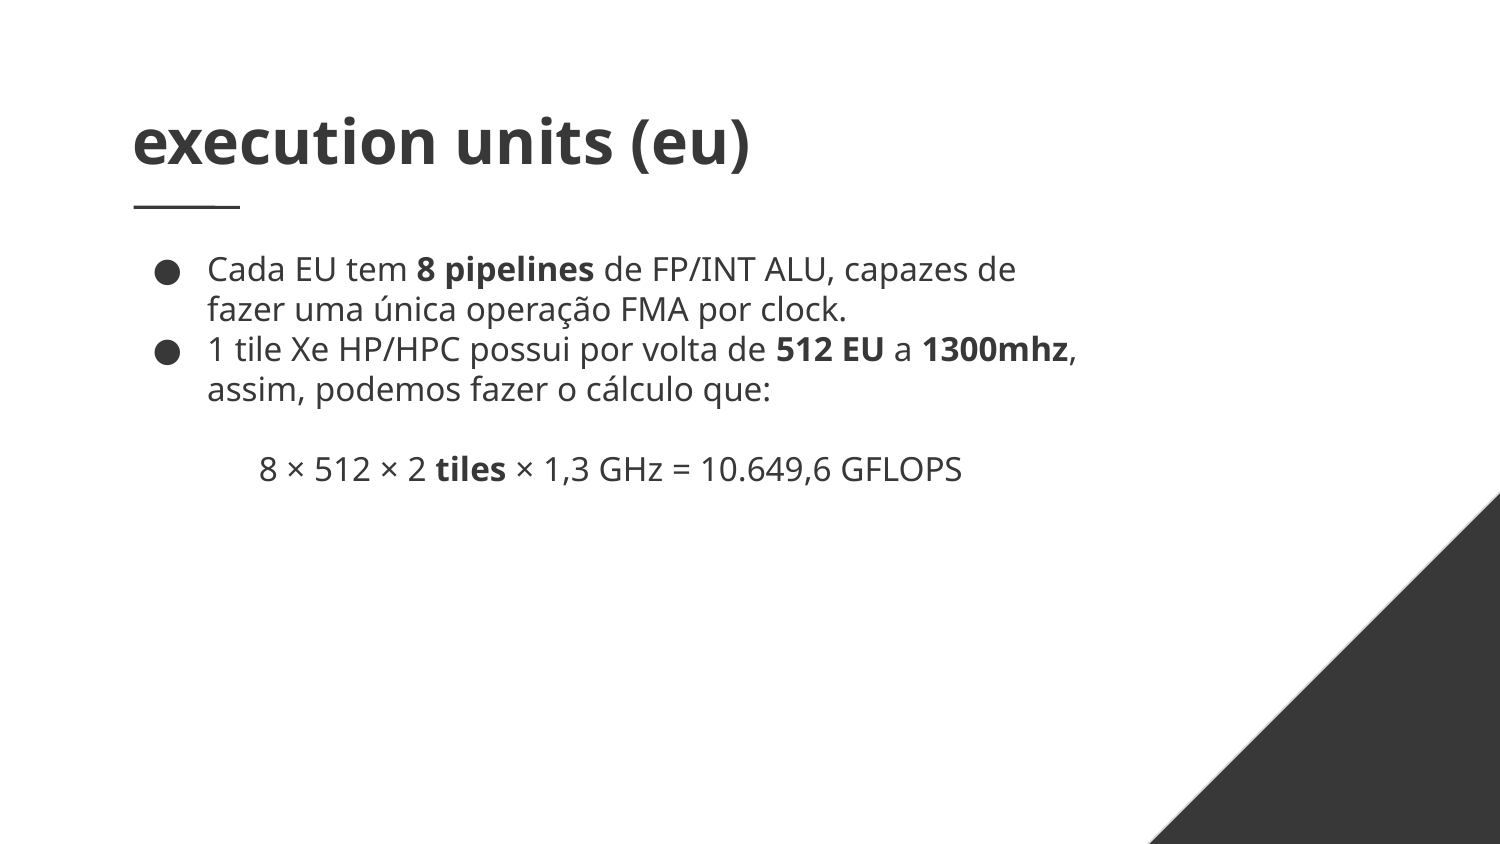

execution units (eu)
# Cada EU tem 8 pipelines de FP/INT ALU, capazes de fazer uma única operação FMA por clock.
1 tile Xe HP/HPC possui por volta de 512 EU a 1300mhz, assim, podemos fazer o cálculo que:
8 × 512 × 2 tiles × 1,3 GHz = 10.649,6 GFLOPS